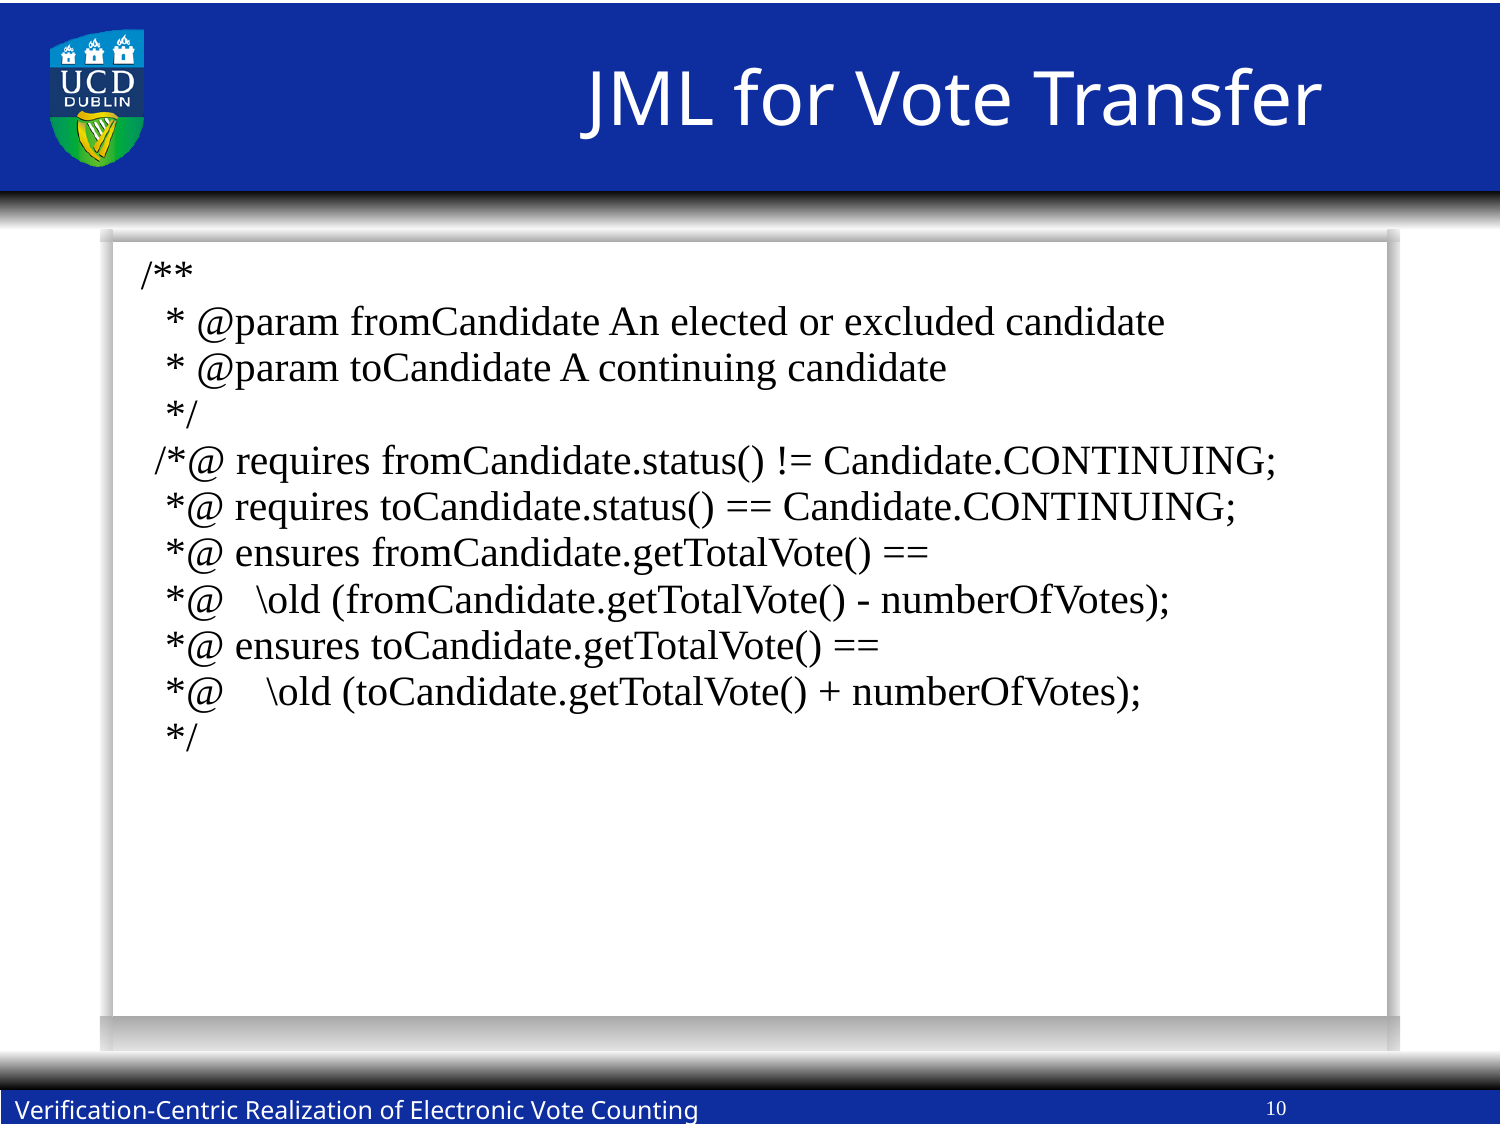

# JML for Vote Transfer
/**
 * @param fromCandidate An elected or excluded candidate
 * @param toCandidate A continuing candidate
 */
/*@ requires fromCandidate.status() != Candidate.CONTINUING;
 *@ requires toCandidate.status() == Candidate.CONTINUING;
 *@ ensures fromCandidate.getTotalVote() ==
 *@ \old (fromCandidate.getTotalVote() - numberOfVotes);
 *@ ensures toCandidate.getTotalVote() ==
 *@ \old (toCandidate.getTotalVote() + numberOfVotes);
 */
10